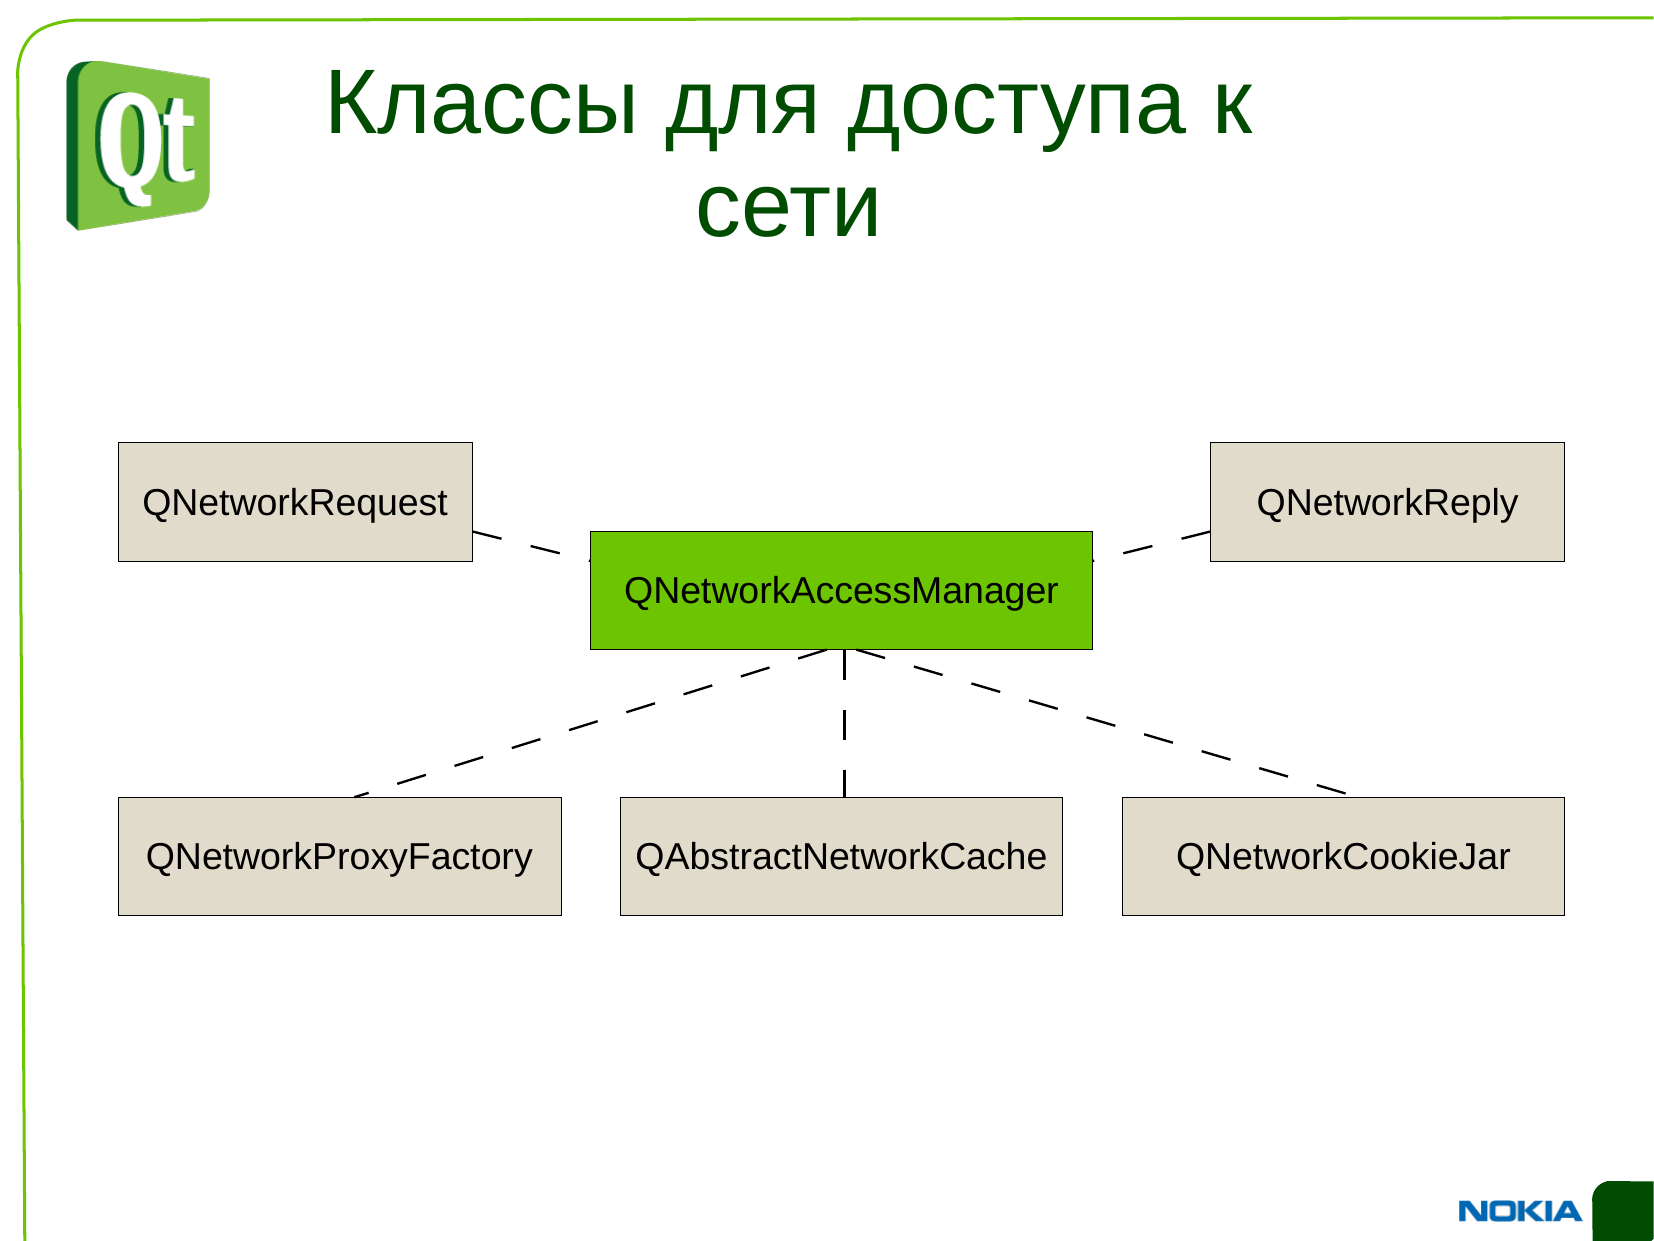

# Классы для доступа к сети
QNetworkRequest
QNetworkReply
QNetworkAccessManager
QNetworkProxyFactory
QAbstractNetworkCache
QNetworkCookieJar